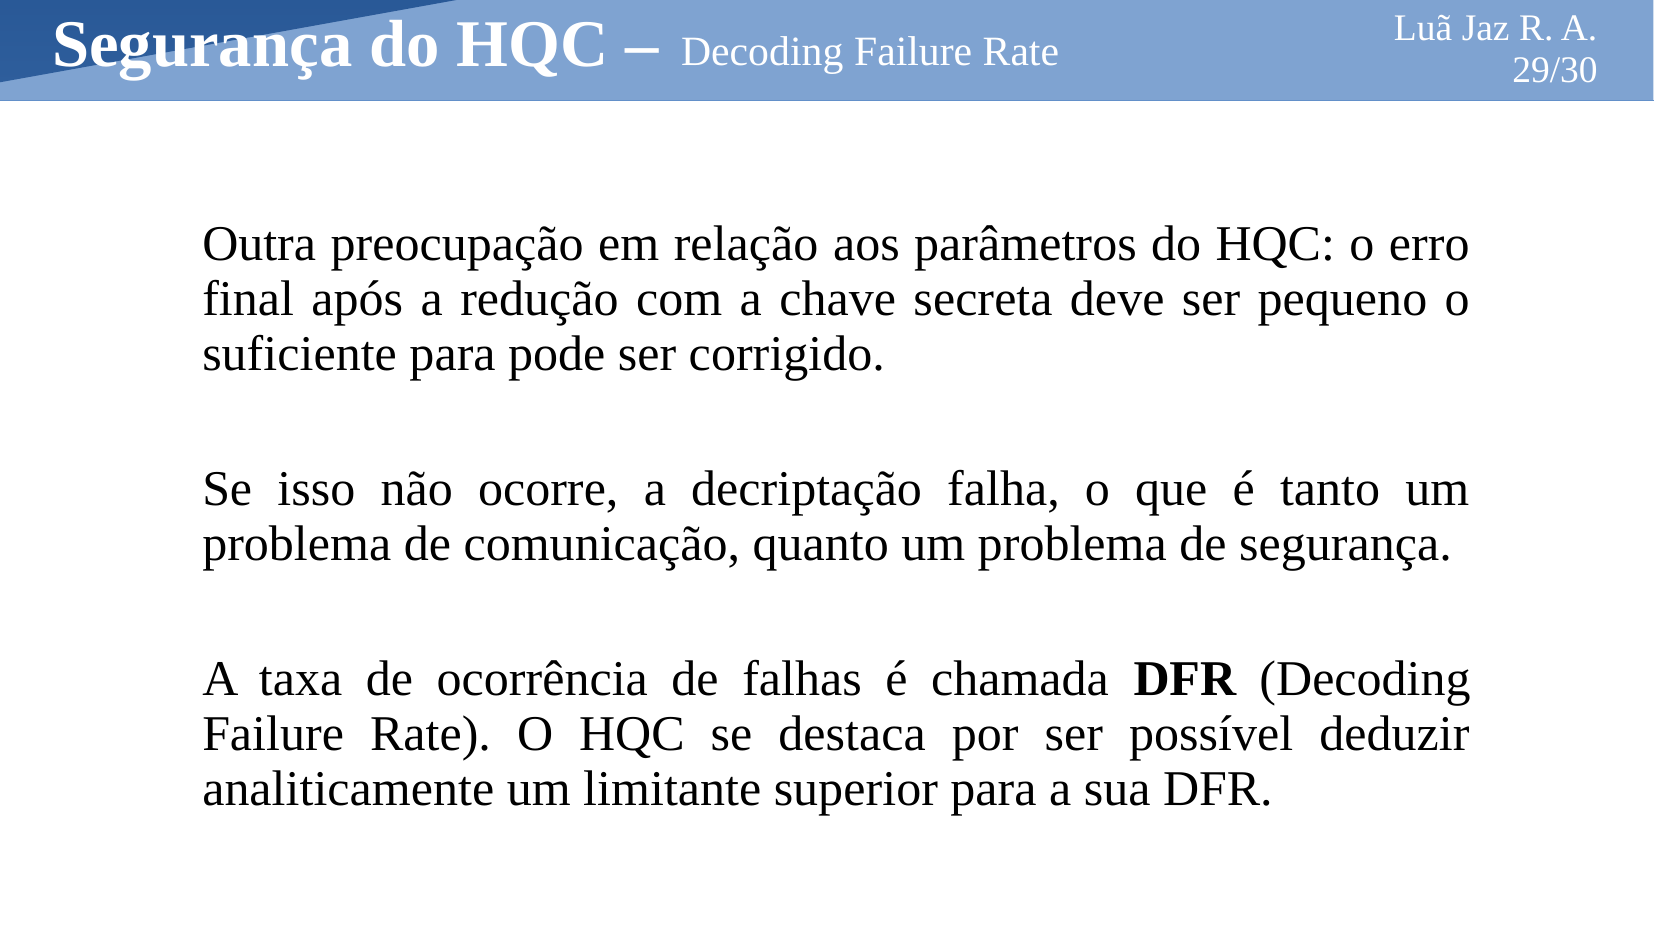

Segurança do HQC –
Luã Jaz R. A.
29/30
Decoding Failure Rate
Outra preocupação em relação aos parâmetros do HQC: o erro final após a redução com a chave secreta deve ser pequeno o suficiente para pode ser corrigido.
Se isso não ocorre, a decriptação falha, o que é tanto um problema de comunicação, quanto um problema de segurança.
A taxa de ocorrência de falhas é chamada DFR (Decoding Failure Rate). O HQC se destaca por ser possível deduzir analiticamente um limitante superior para a sua DFR.